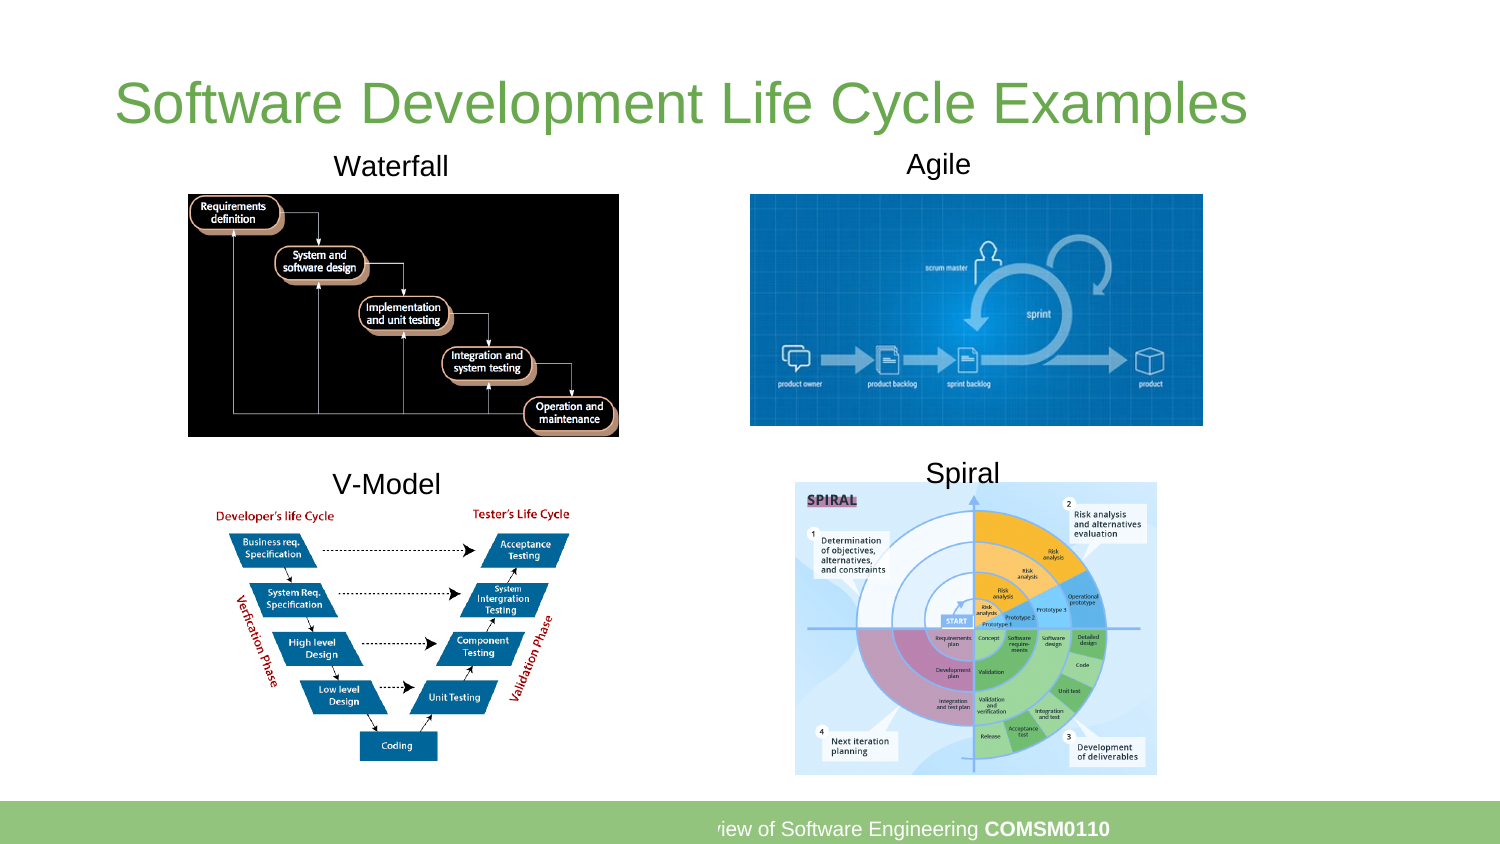

# Software Development Life Cycle Examples
Agile
Waterfall
Spiral
V-Model